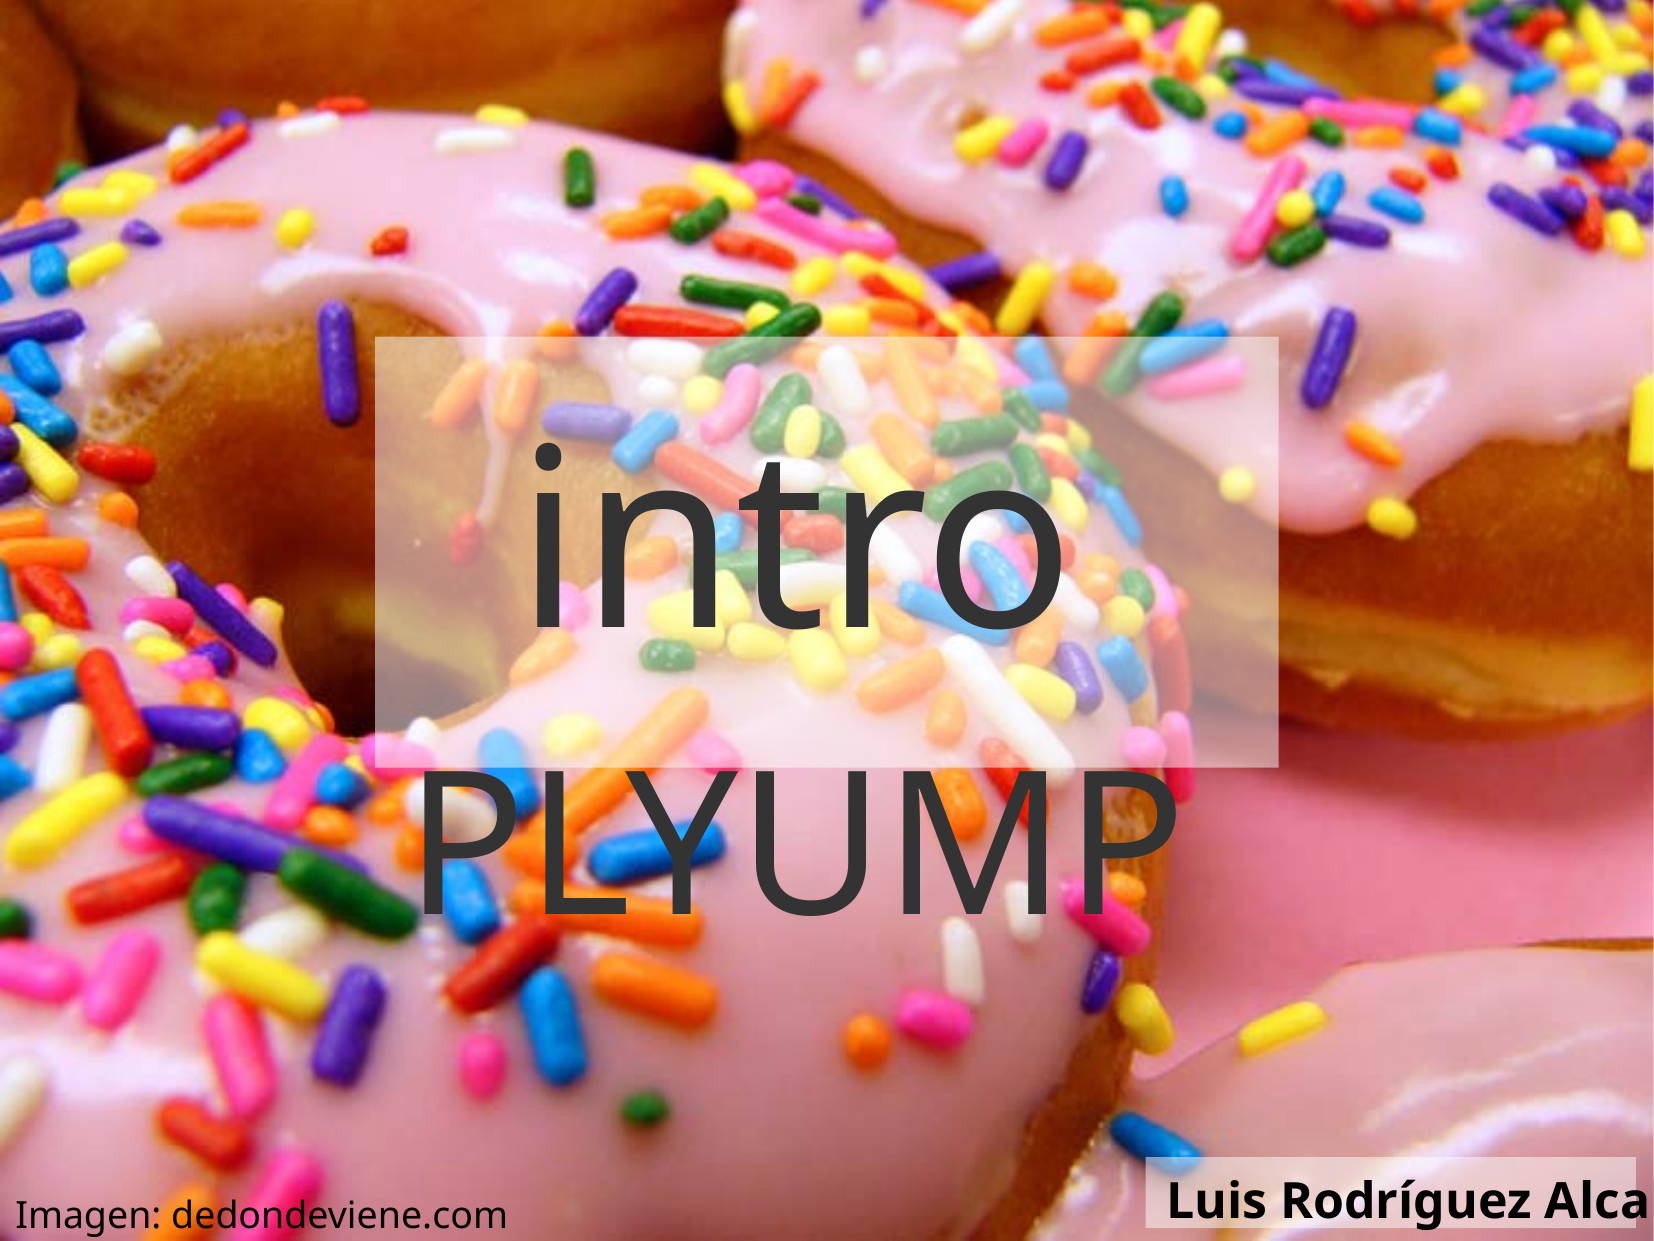

intro
PLYUMP
Luis Rodríguez Alcalde
Imagen: dedondeviene.com